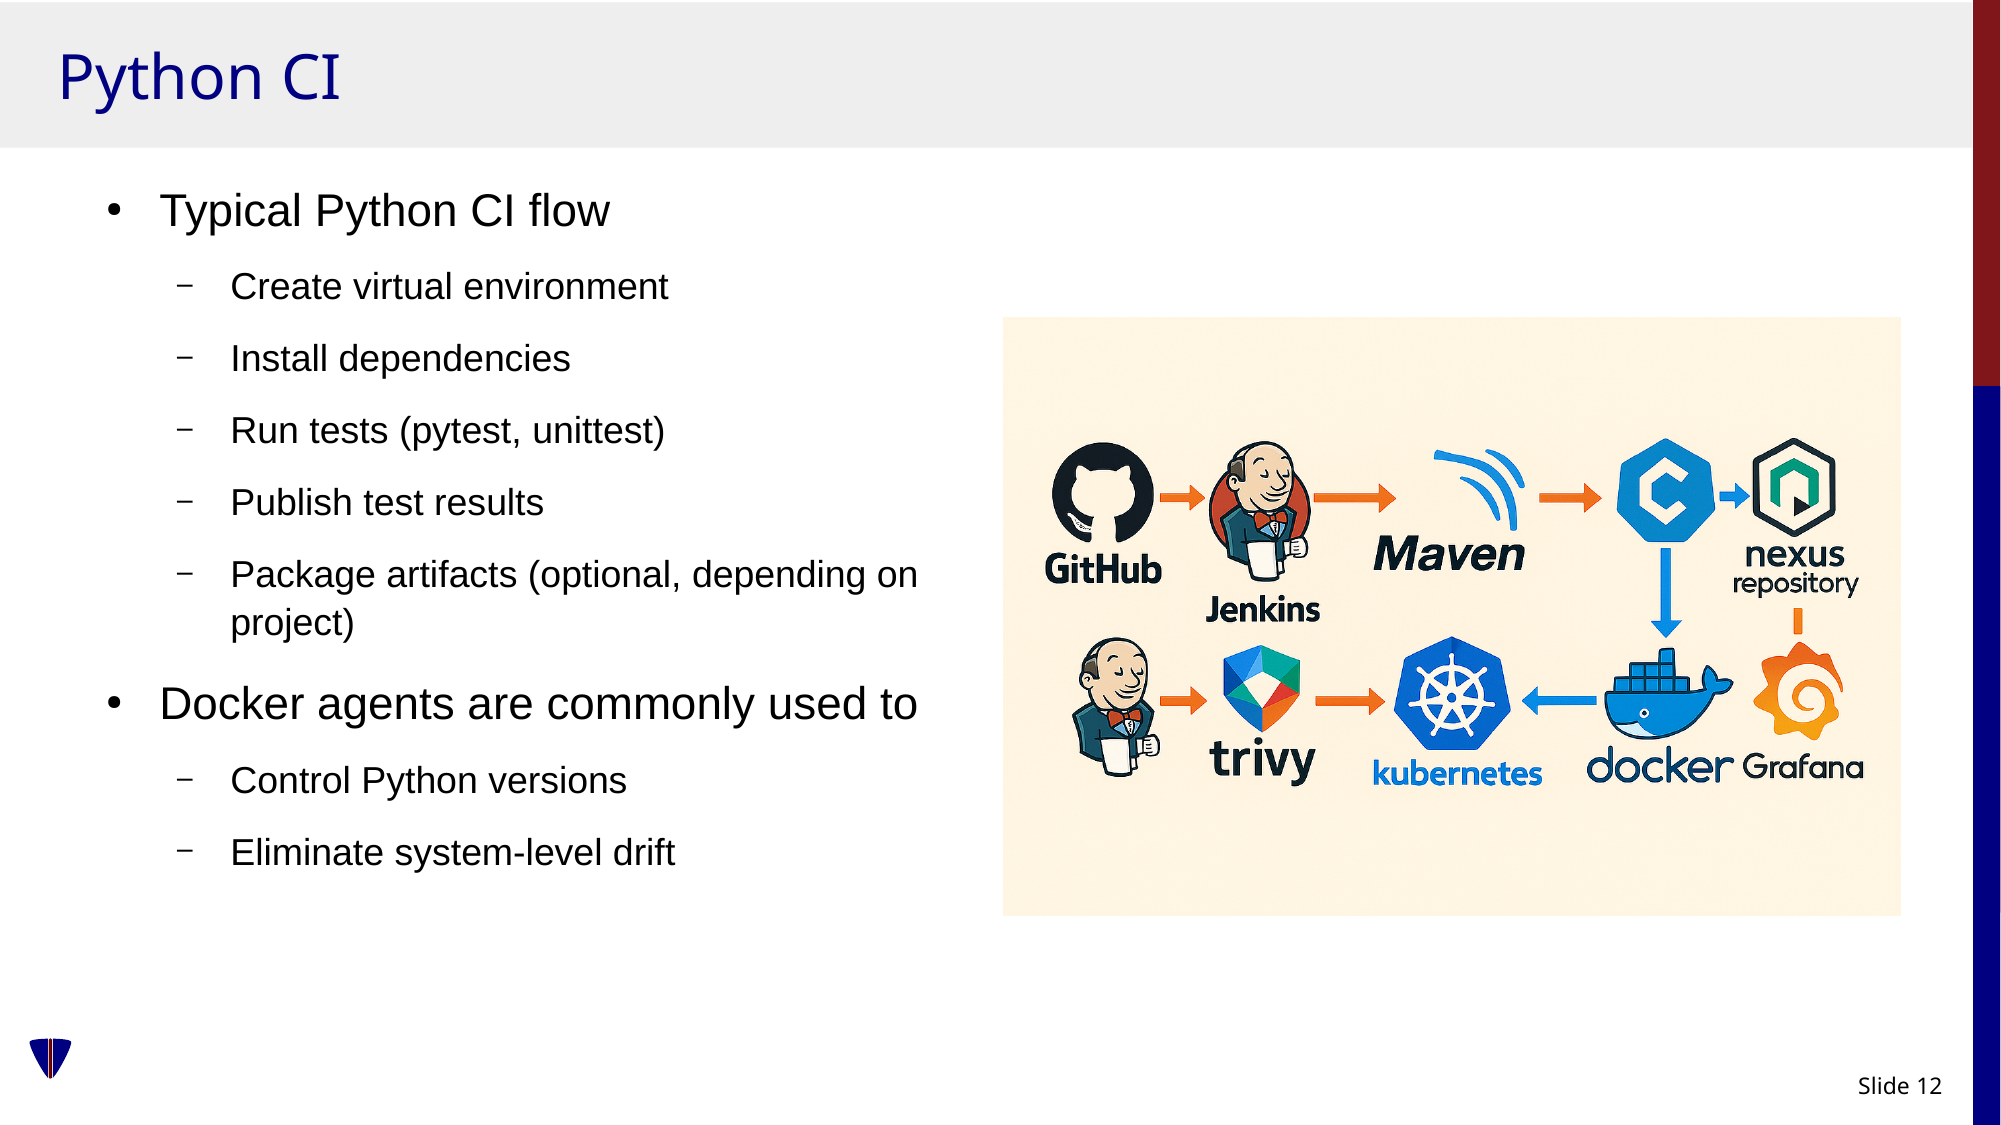

# Python CI
Typical Python CI flow
Create virtual environment
Install dependencies
Run tests (pytest, unittest)
Publish test results
Package artifacts (optional, depending on project)
Docker agents are commonly used to
Control Python versions
Eliminate system-level drift